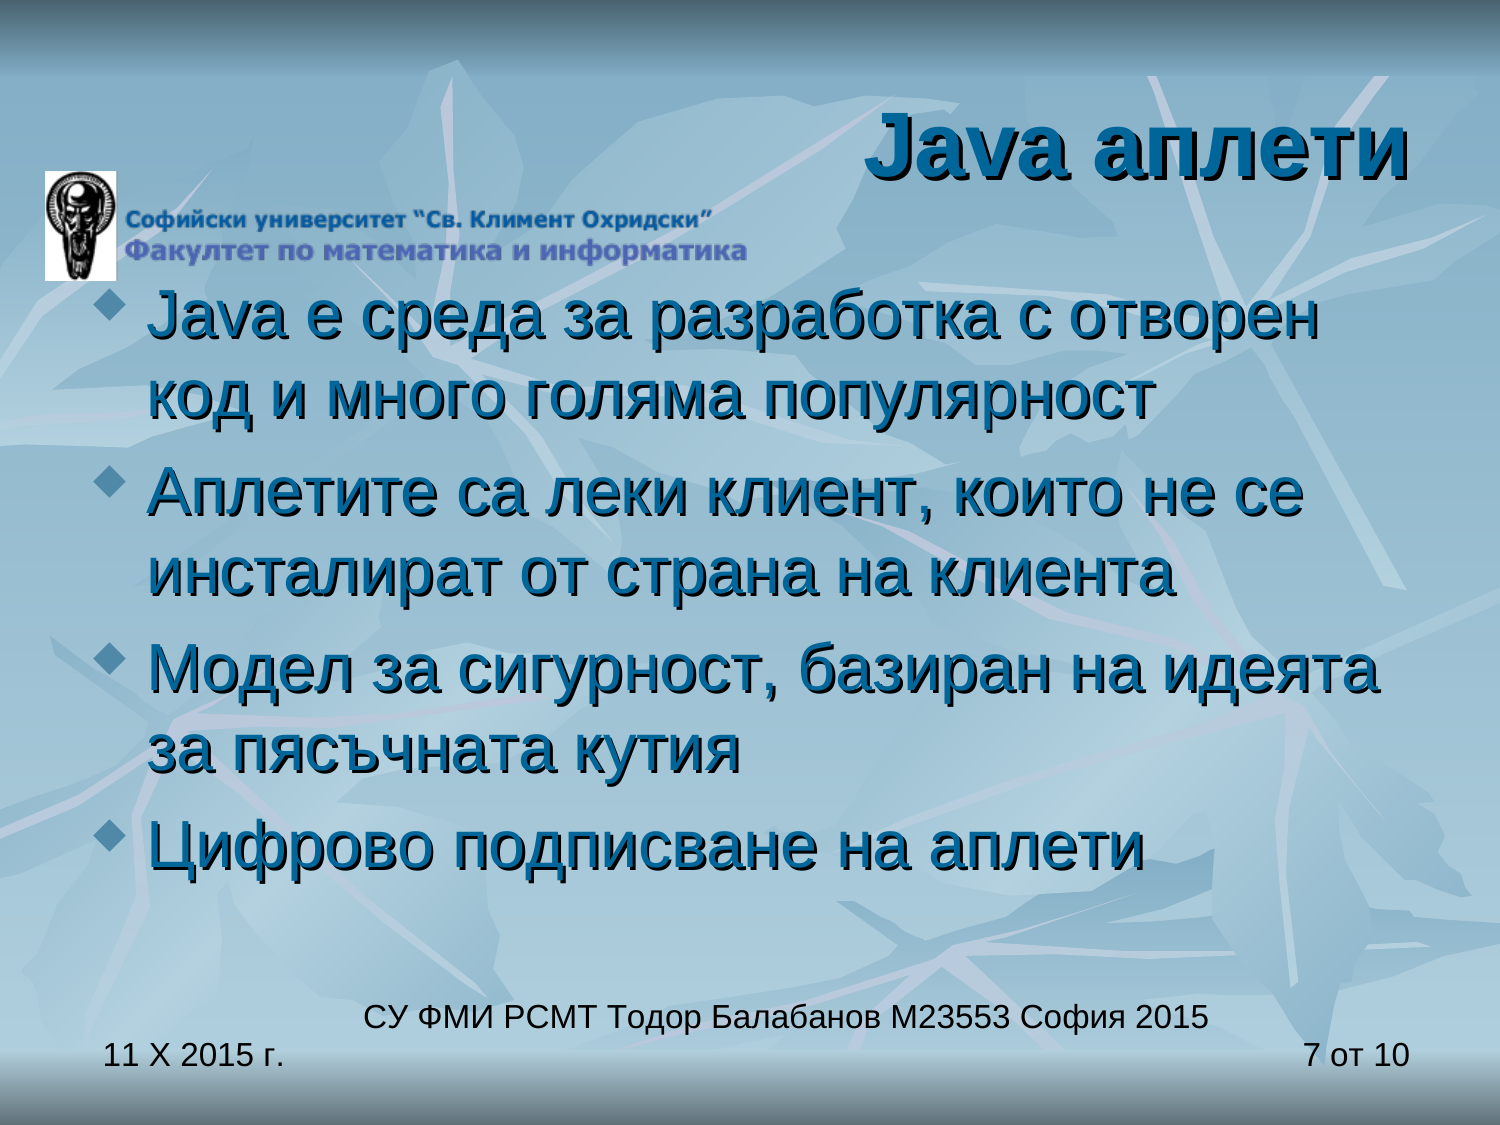

# Java аплети
Java е среда за разработка с отворен код и много голяма популярност
Аплетите са леки клиент, които не се инсталират от страна на клиента
Модел за сигурност, базиран на идеята за пясъчната кутия
Цифрово подписване на аплети
СУ ФМИ РСМТ Тодор Балабанов М23553 София 2015
11 X 2015 г.
7